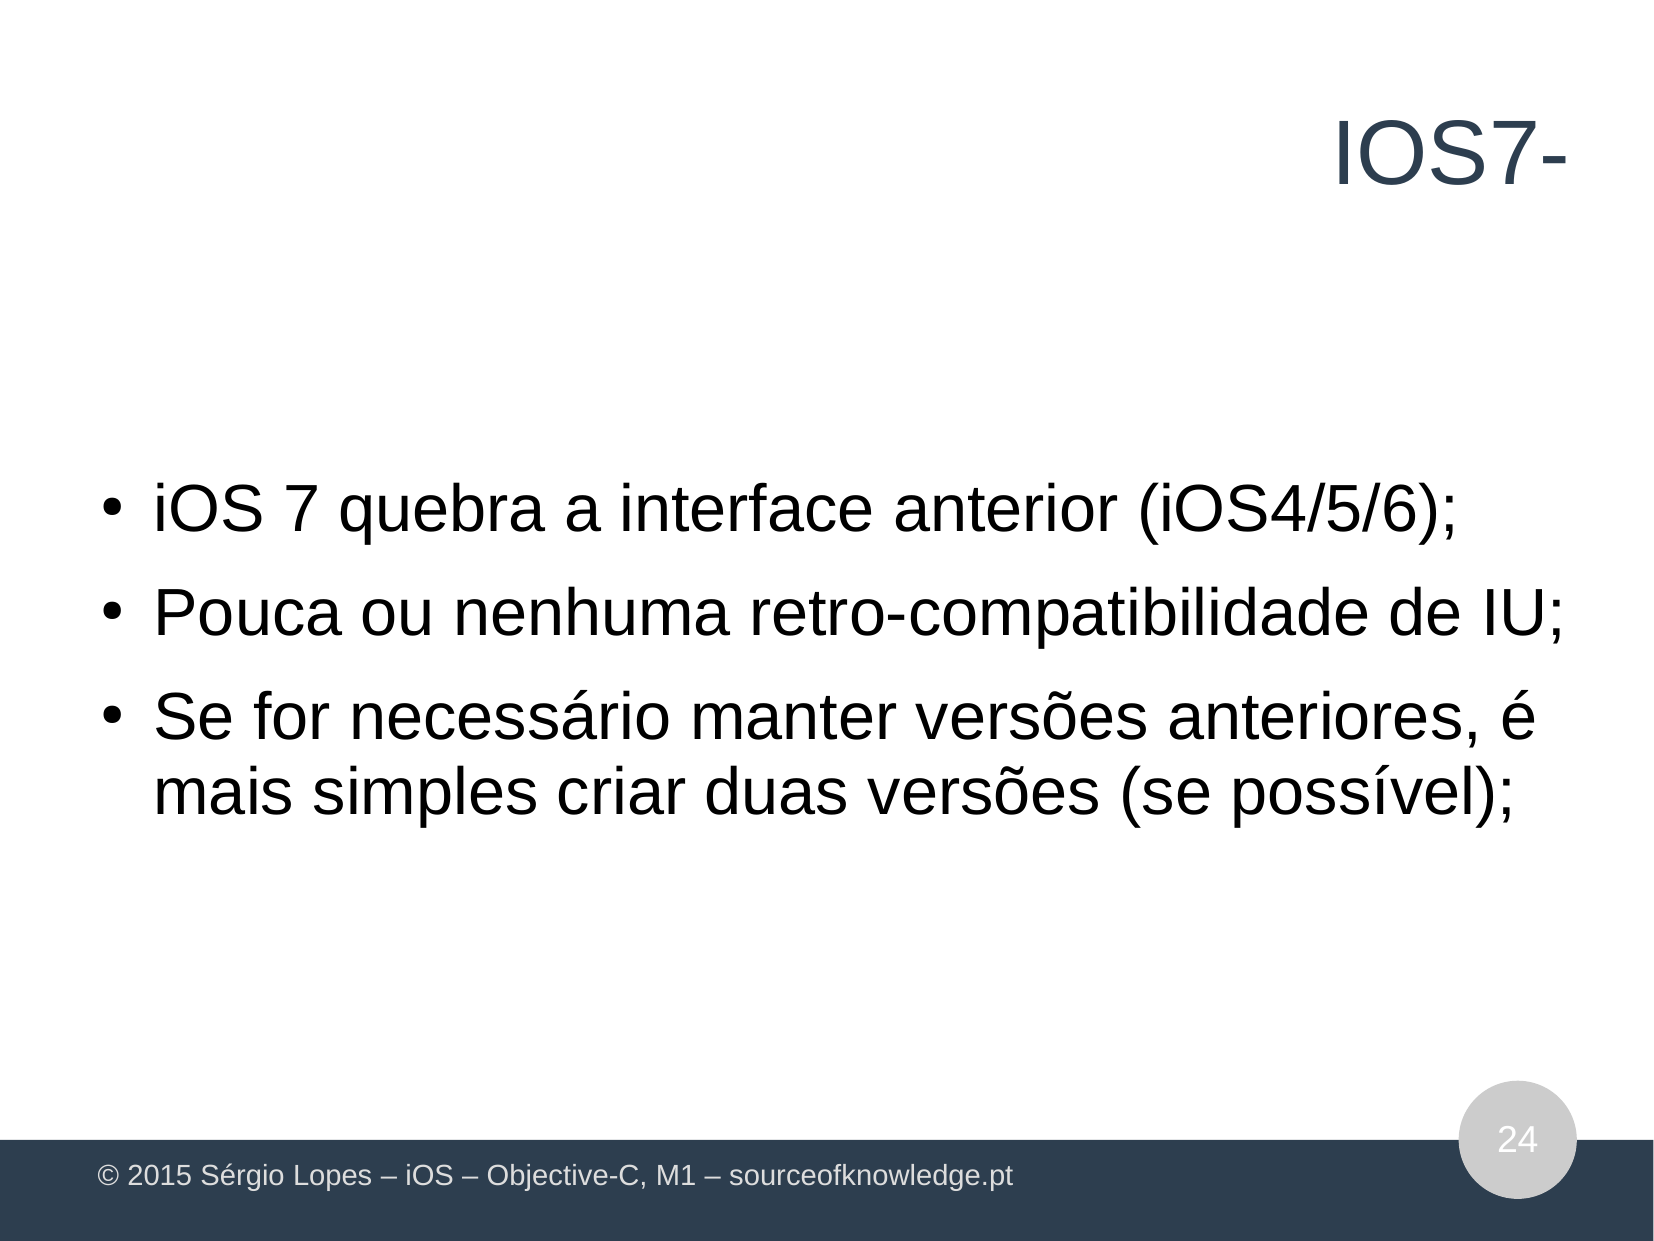

# IOS7-
iOS 7 quebra a interface anterior (iOS4/5/6);
Pouca ou nenhuma retro-compatibilidade de IU;
Se for necessário manter versões anteriores, é mais simples criar duas versões (se possível);
24
© 2015 Sérgio Lopes – iOS – Objective-C, M1 – sourceofknowledge.pt